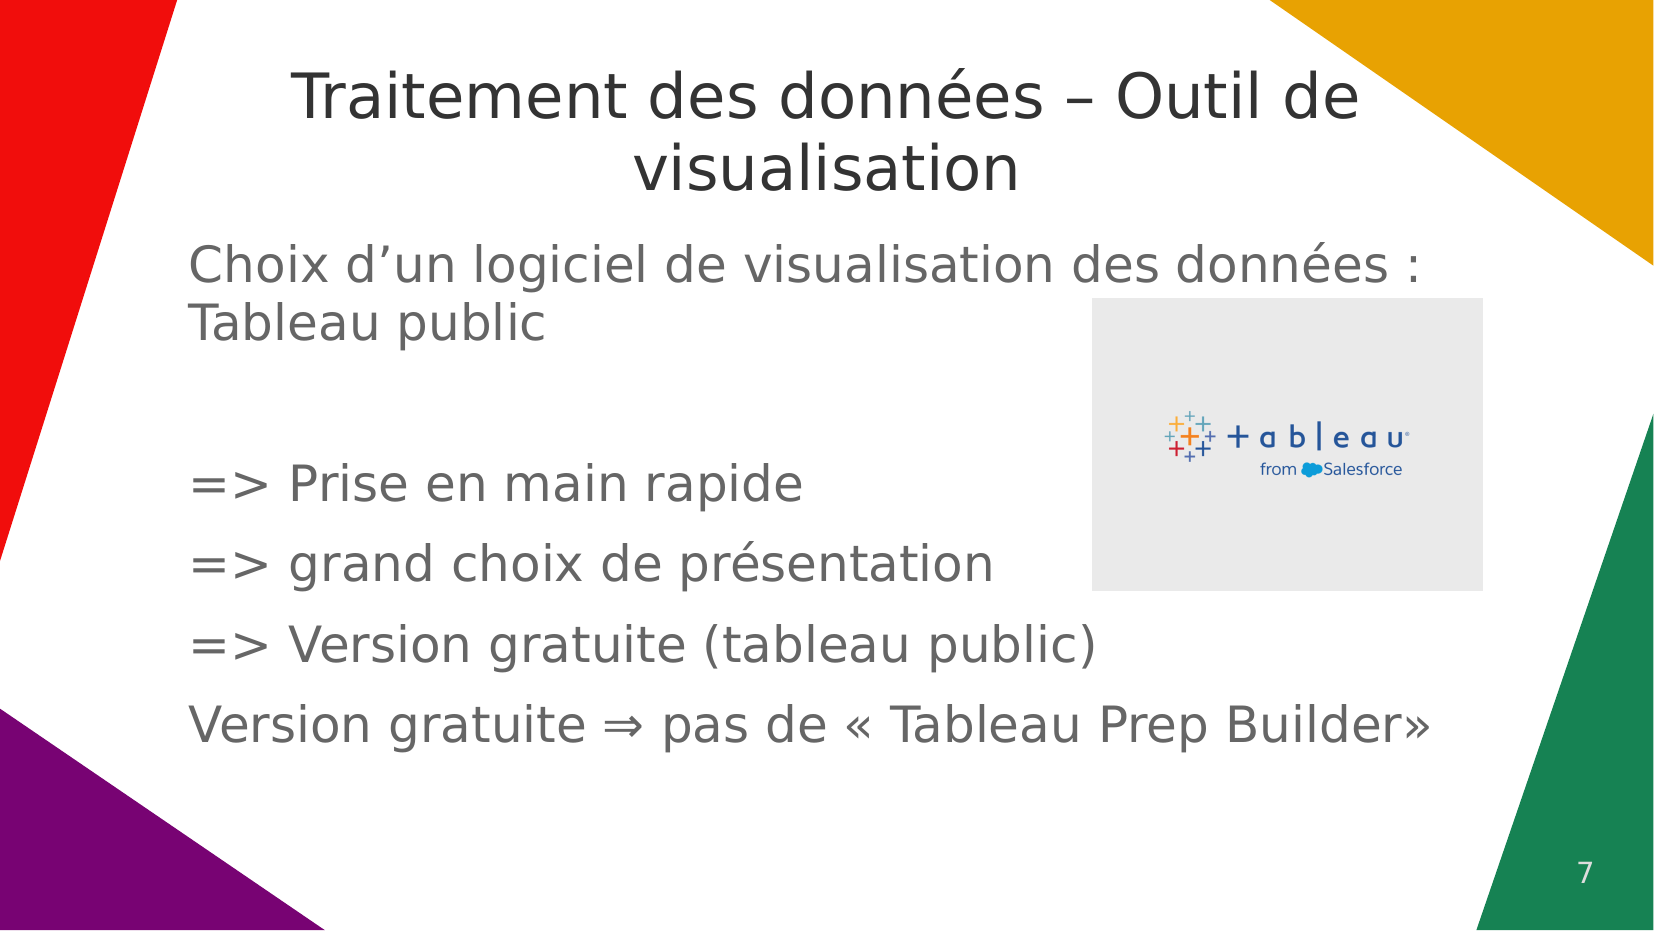

# Traitement des données – Outil de visualisation
Choix d’un logiciel de visualisation des données : Tableau public
=> Prise en main rapide
=> grand choix de présentation
=> Version gratuite (tableau public)
Version gratuite ⇒ pas de « Tableau Prep Builder»
7